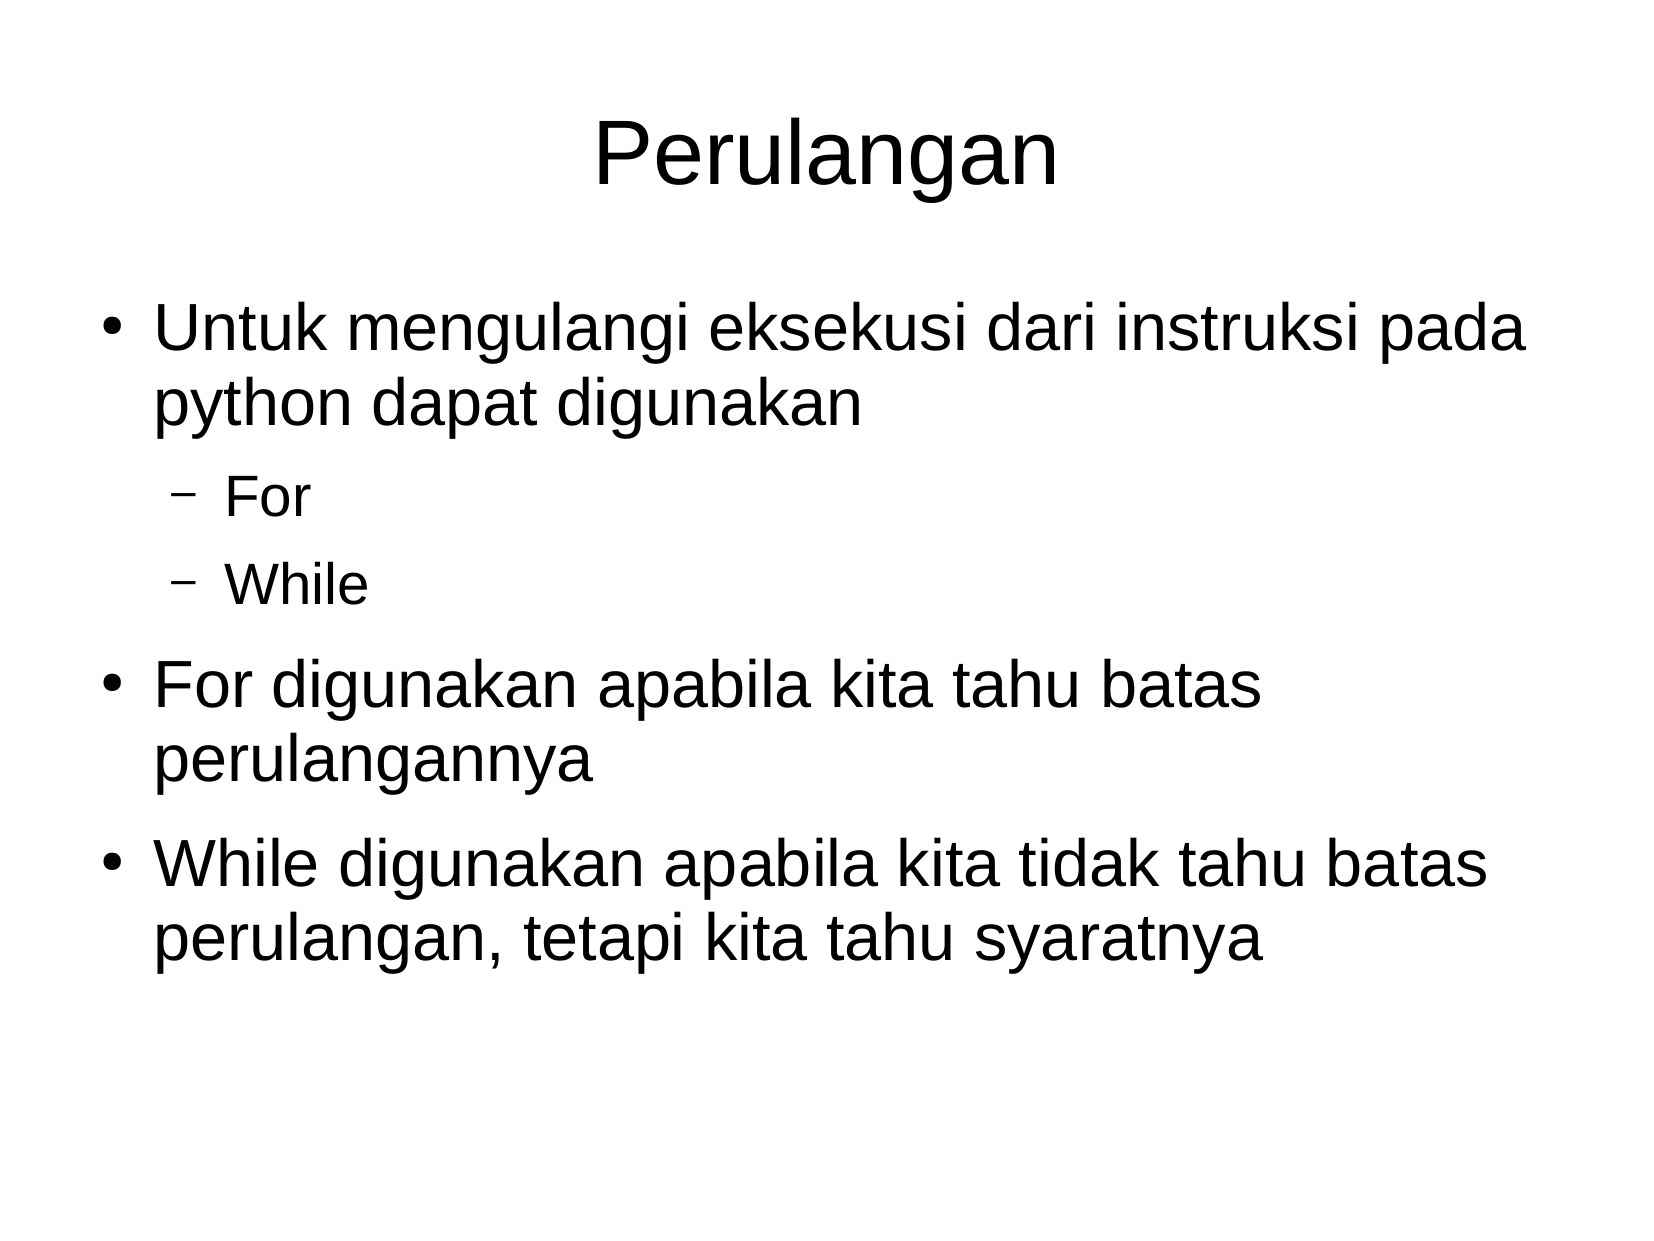

# Perulangan
Untuk mengulangi eksekusi dari instruksi pada python dapat digunakan
For
While
For digunakan apabila kita tahu batas perulangannya
While digunakan apabila kita tidak tahu batas perulangan, tetapi kita tahu syaratnya